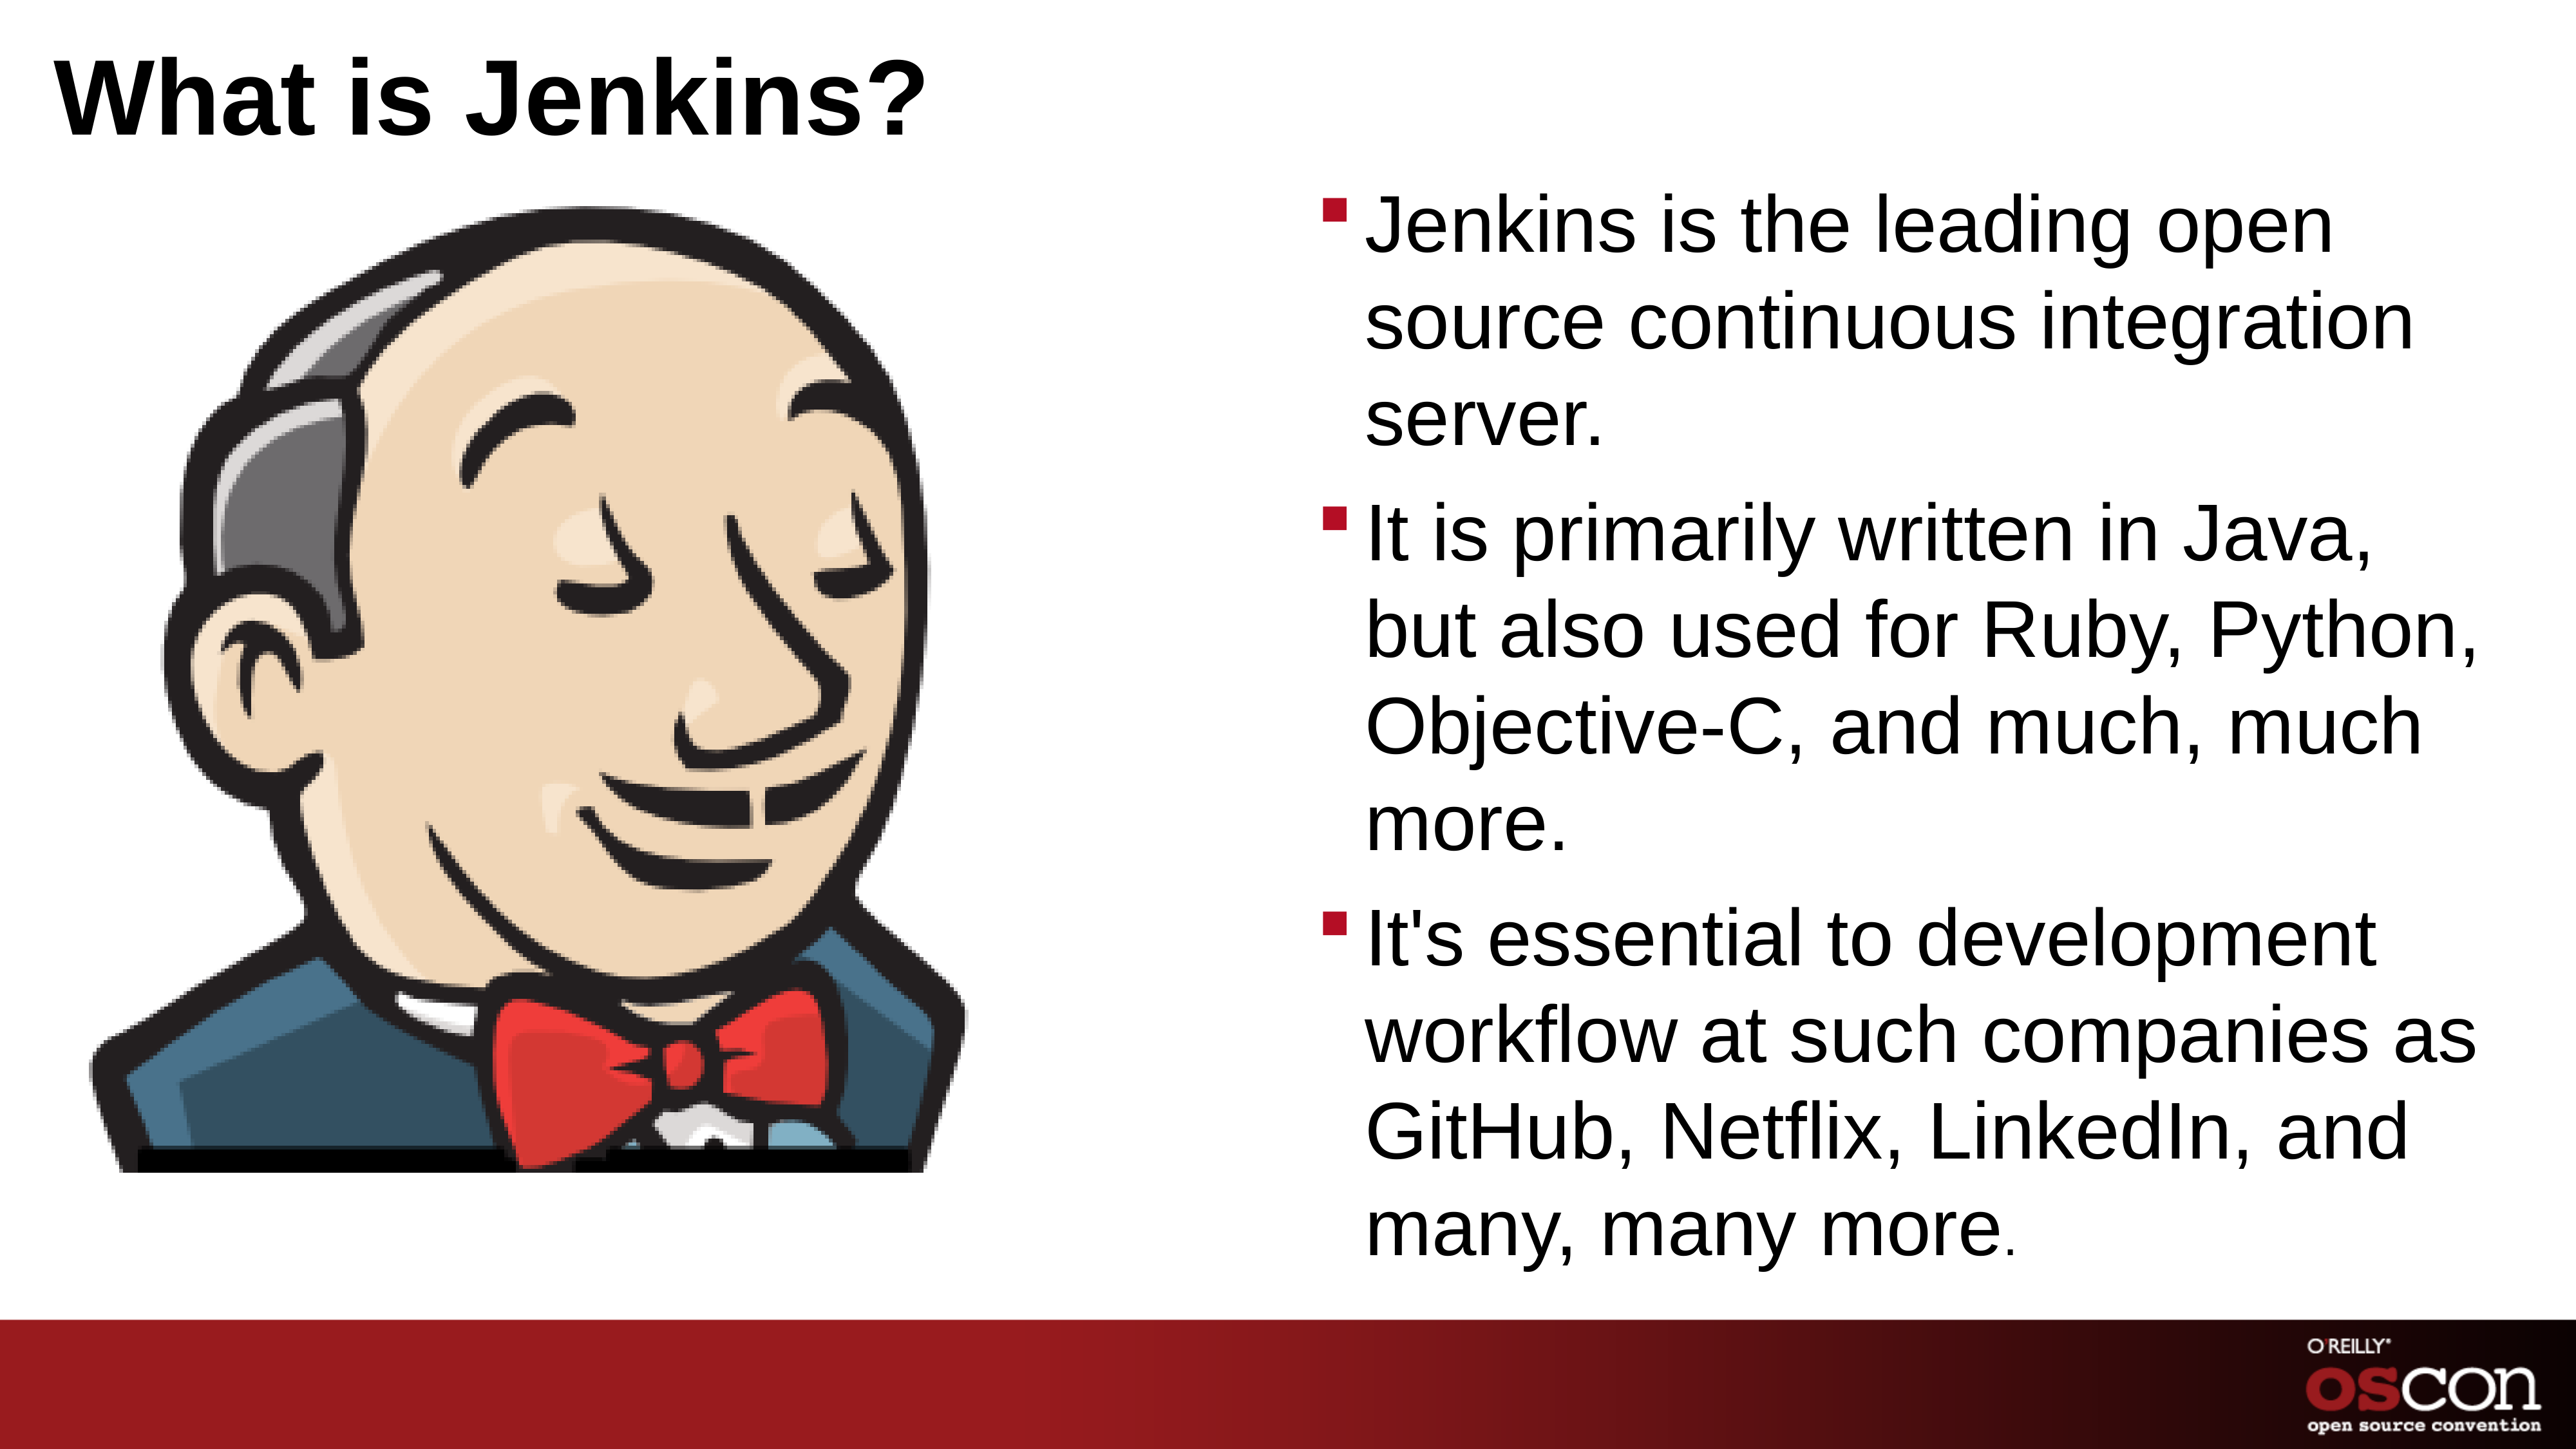

# What is Jenkins?
Jenkins is the leading open source continuous integration server.
It is primarily written in Java, but also used for Ruby, Python, Objective-C, and much, much more.
It's essential to development workflow at such companies as GitHub, Netflix, LinkedIn, and many, many more.